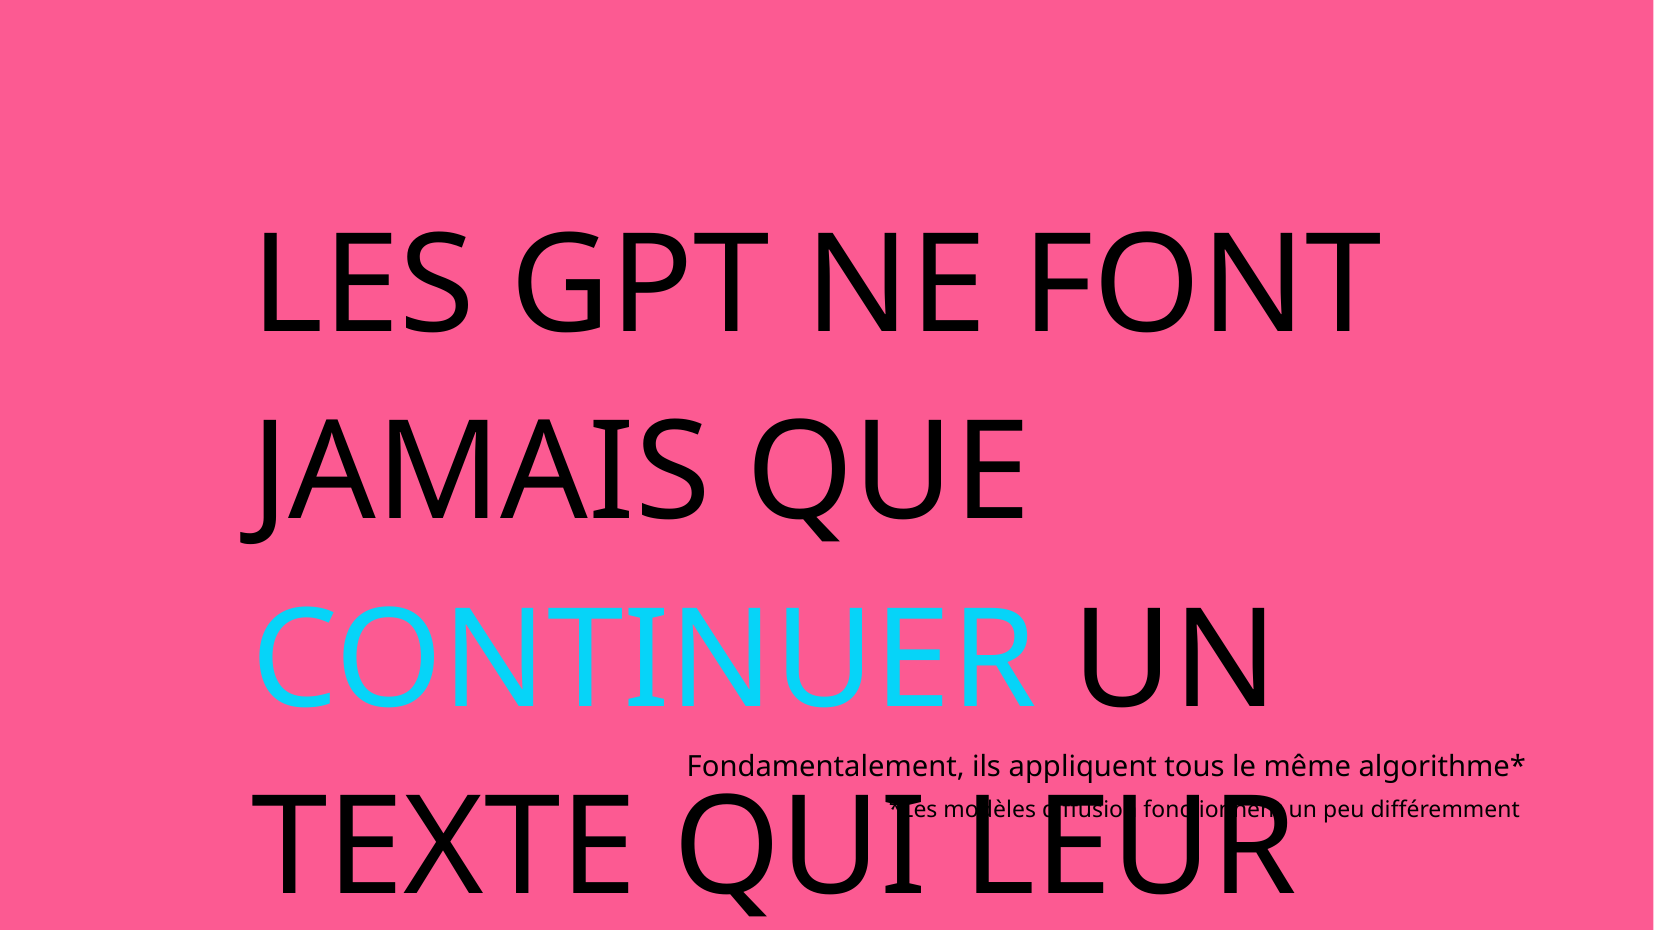

Les GPT ne font jamais que continuer un texte qui leur est donné (le prompt) une prédiction à la fois
Fondamentalement, ils appliquent tous le même algorithme*
*Les modèles diffusion fonctionnent un peu différemment